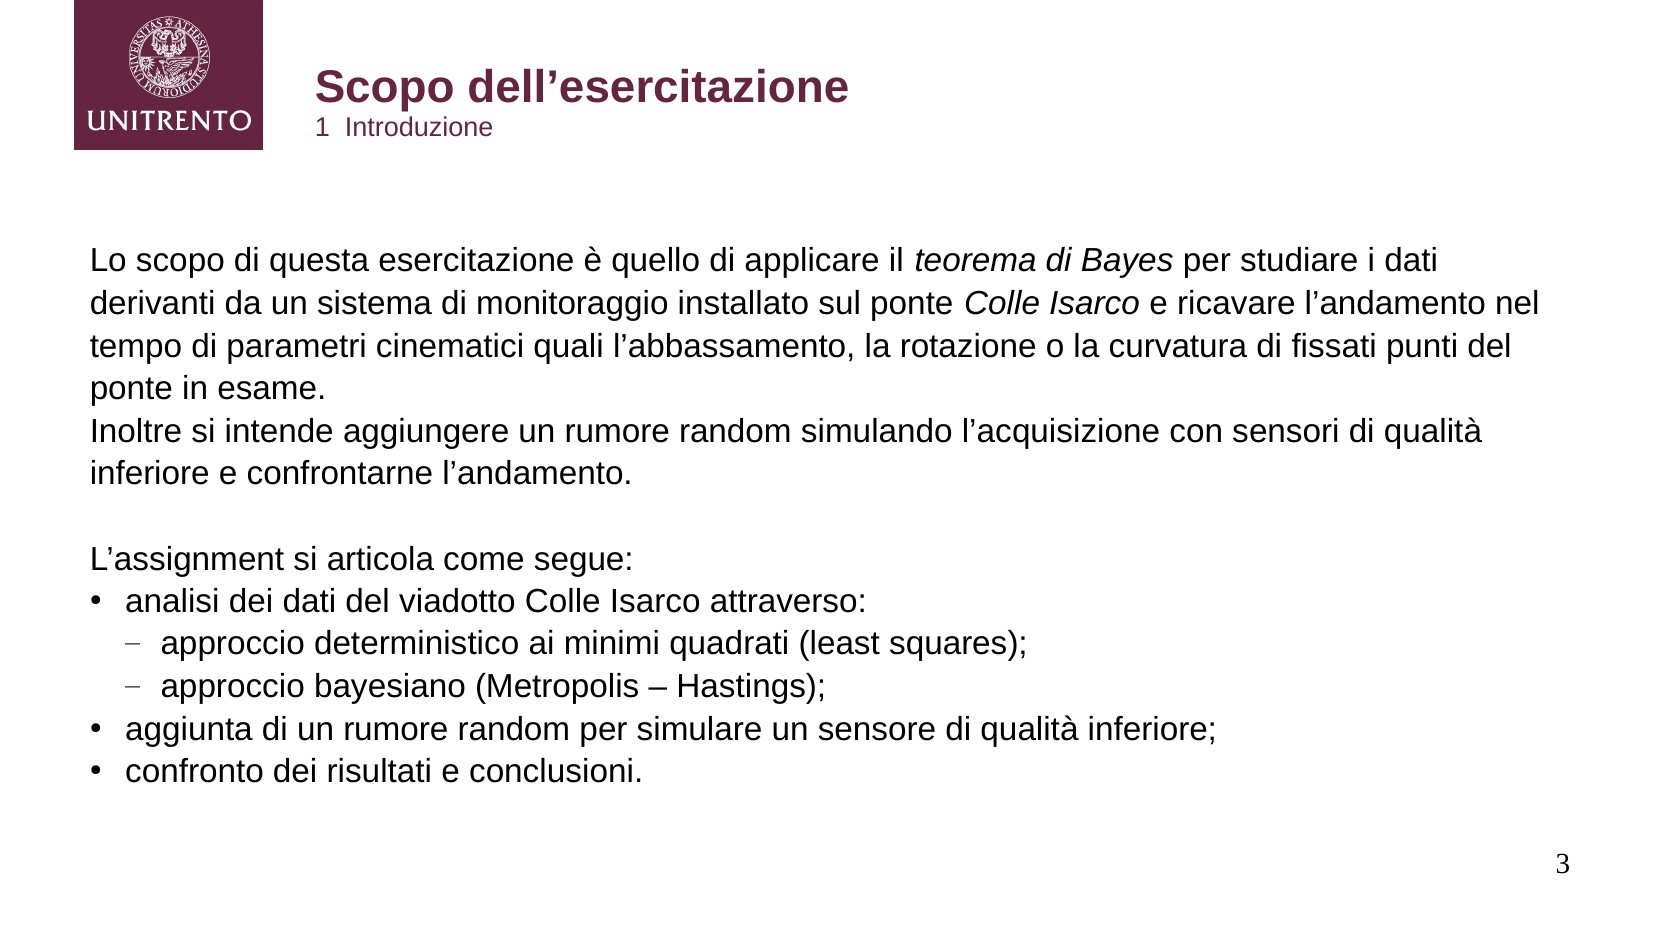

Scopo dell’esercitazione
1 Introduzione
Lo scopo di questa esercitazione è quello di applicare il teorema di Bayes per studiare i dati derivanti da un sistema di monitoraggio installato sul ponte Colle Isarco e ricavare l’andamento nel tempo di parametri cinematici quali l’abbassamento, la rotazione o la curvatura di fissati punti del ponte in esame.
Inoltre si intende aggiungere un rumore random simulando l’acquisizione con sensori di qualità inferiore e confrontarne l’andamento.
L’assignment si articola come segue:
analisi dei dati del viadotto Colle Isarco attraverso:
approccio deterministico ai minimi quadrati (least squares);
approccio bayesiano (Metropolis – Hastings);
aggiunta di un rumore random per simulare un sensore di qualità inferiore;
confronto dei risultati e conclusioni.
3